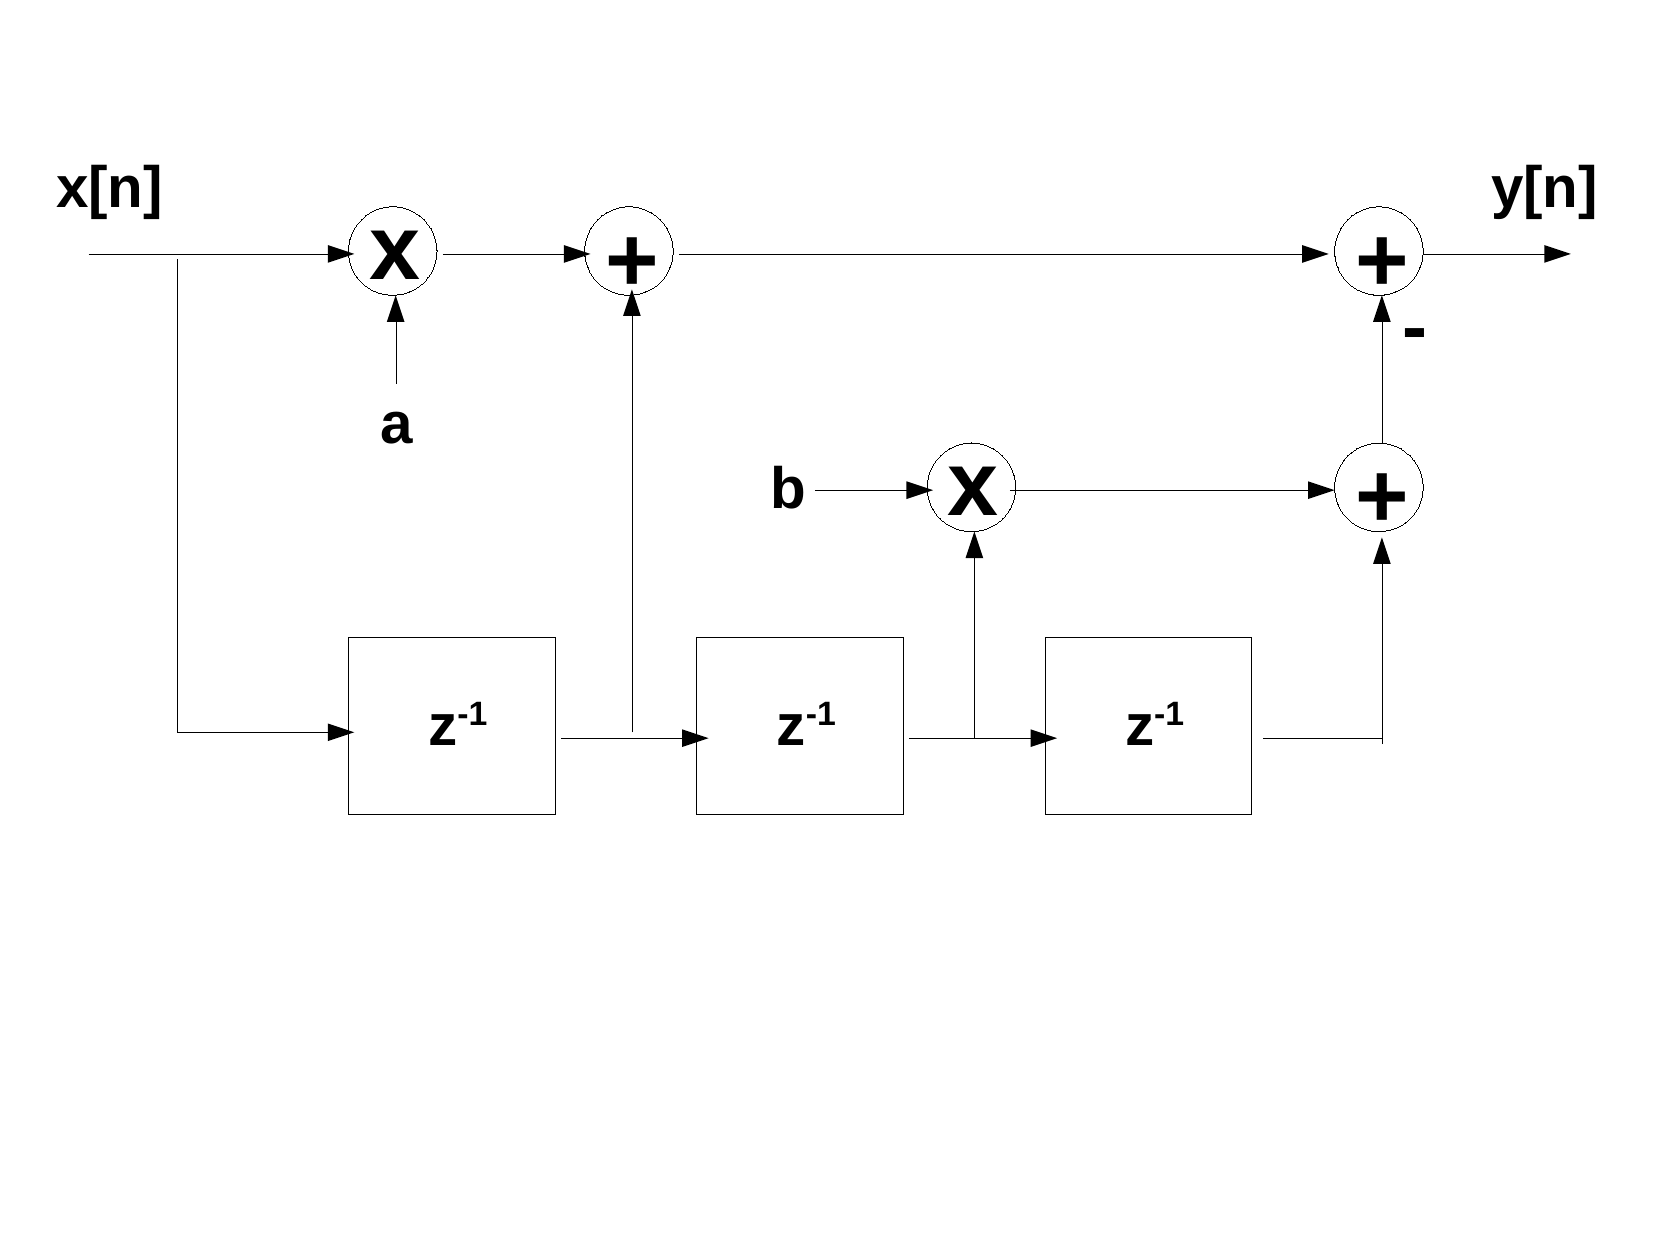

x[n]
y[n]
x
+
+
-
a
x
+
b
z-1
z-1
z-1